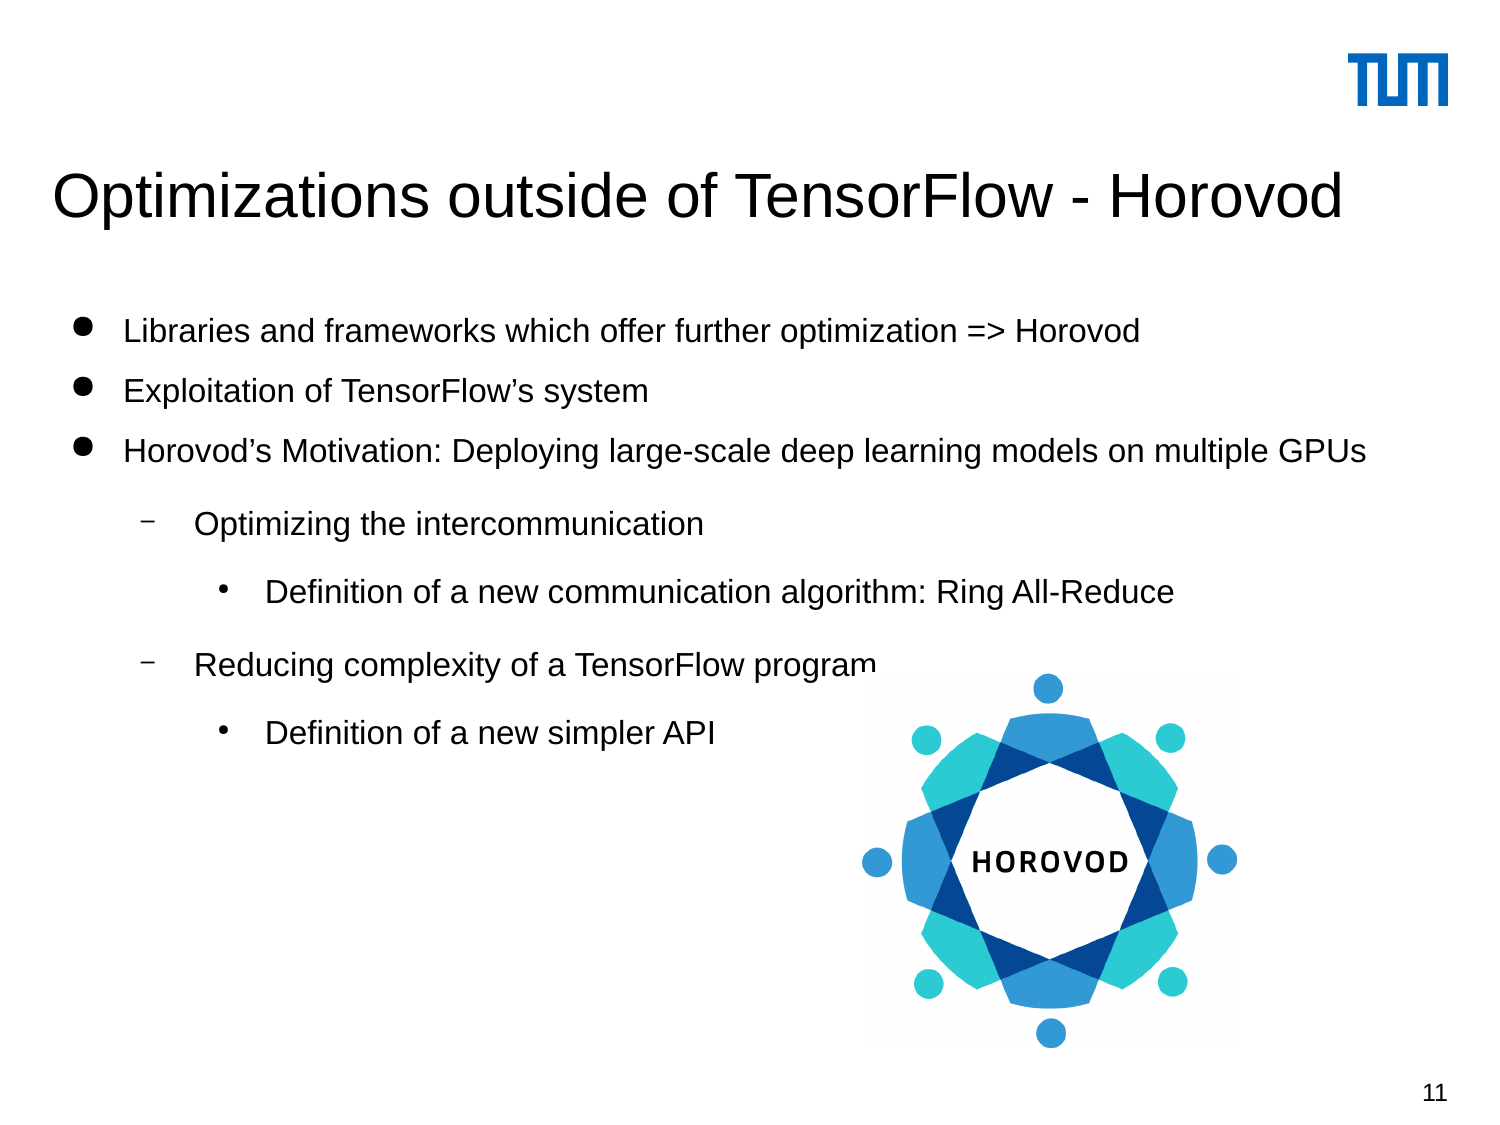

Optimizations outside of TensorFlow - Horovod
# Libraries and frameworks which offer further optimization => Horovod
Exploitation of TensorFlow’s system
Horovod’s Motivation: Deploying large-scale deep learning models on multiple GPUs
Optimizing the intercommunication
Definition of a new communication algorithm: Ring All-Reduce
Reducing complexity of a TensorFlow program
Definition of a new simpler API
Dr. rer. nat. Erika Mustermann (TUM) | kann beliebig erweitert werden | Infos mit Strich trennen
11